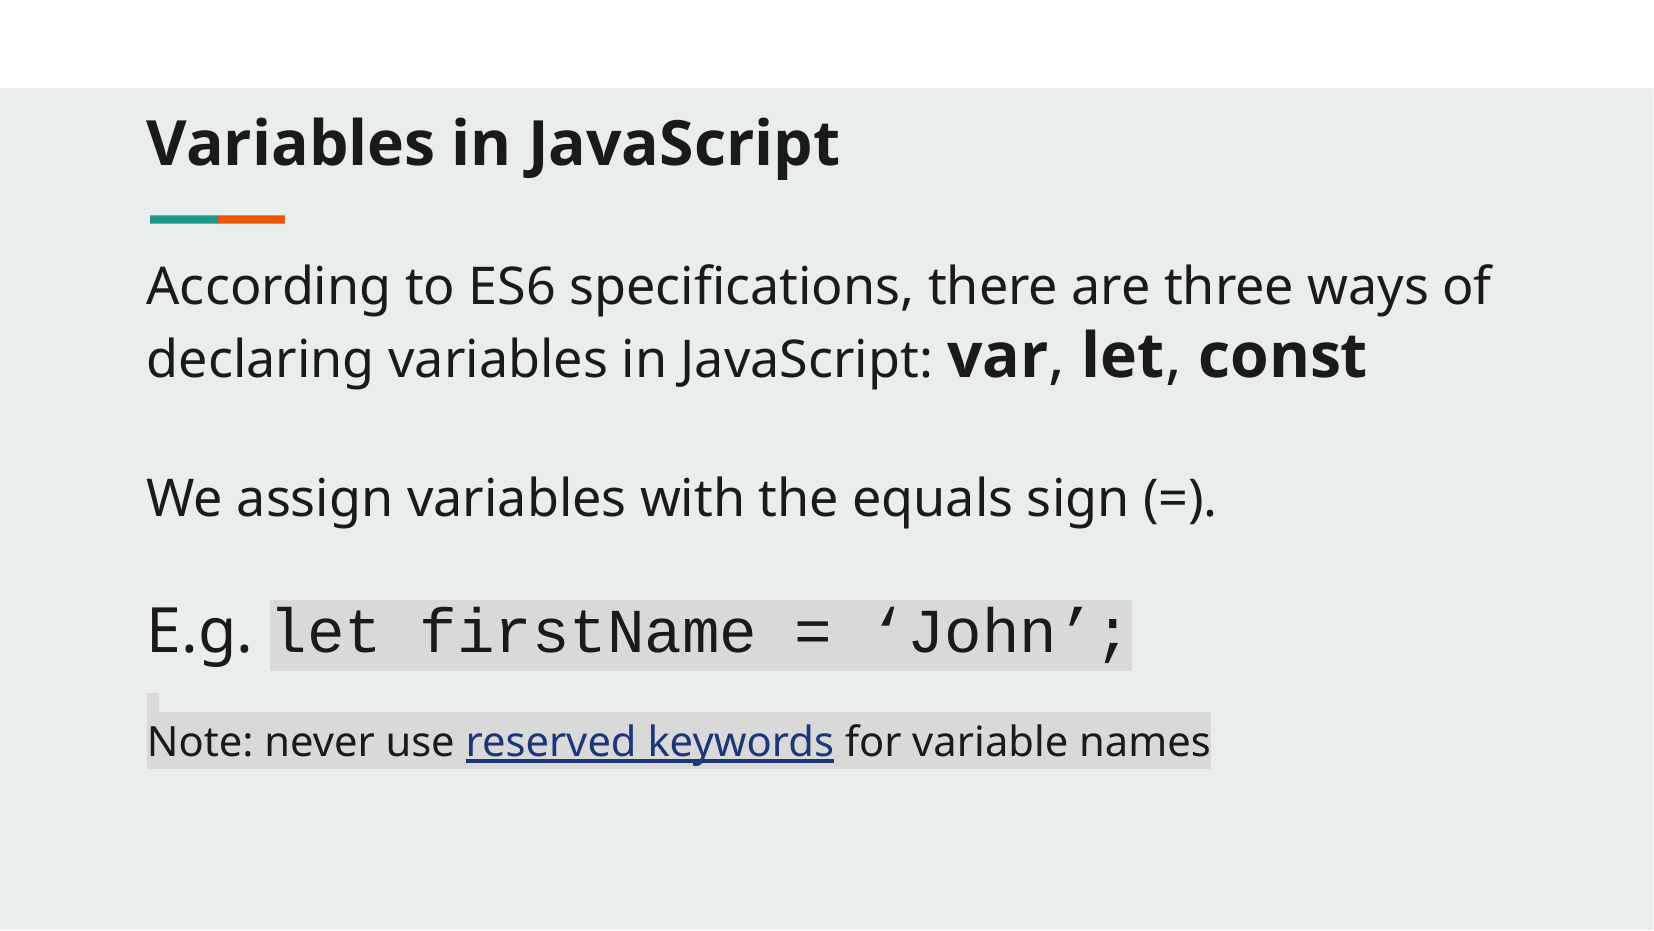

# Variables in JavaScript According to ES6 specifications, there are three ways of declaring variables in JavaScript: var, let, const We assign variables with the equals sign (=). E.g. let firstName = ‘John’; Note: never use reserved keywords for variable names